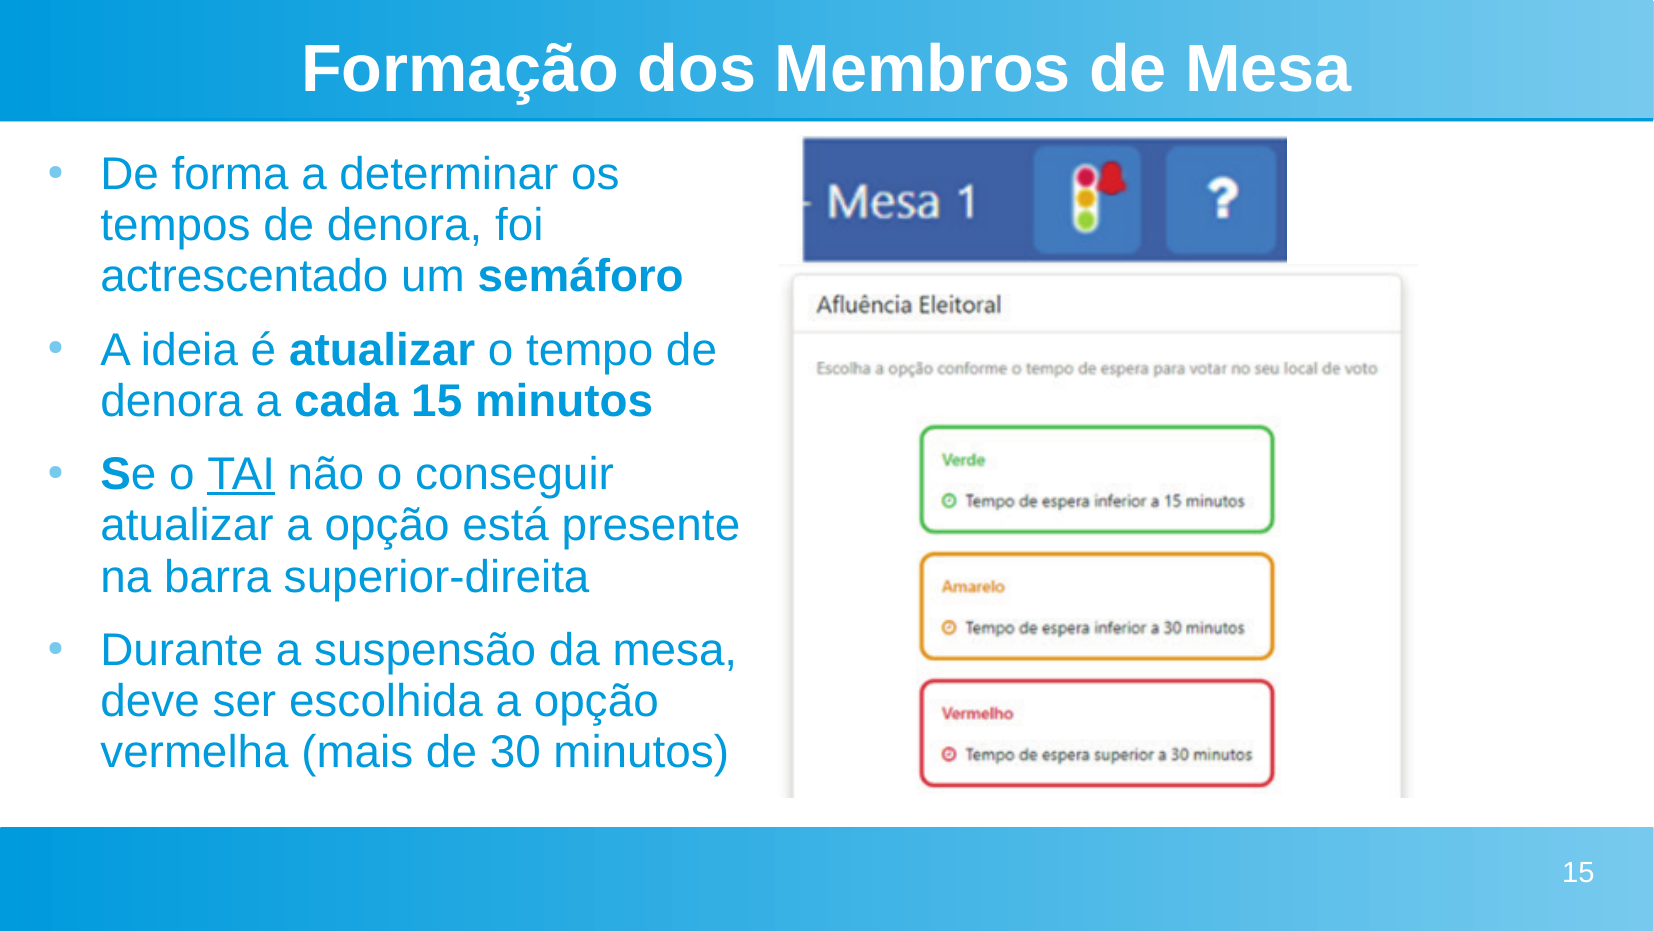

# Formação dos Membros de Mesa
De forma a determinar os tempos de denora, foi actrescentado um semáforo
A ideia é atualizar o tempo de denora a cada 15 minutos
Se o TAI não o conseguir atualizar a opção está presente na barra superior-direita
Durante a suspensão da mesa, deve ser escolhida a opção vermelha (mais de 30 minutos)
15